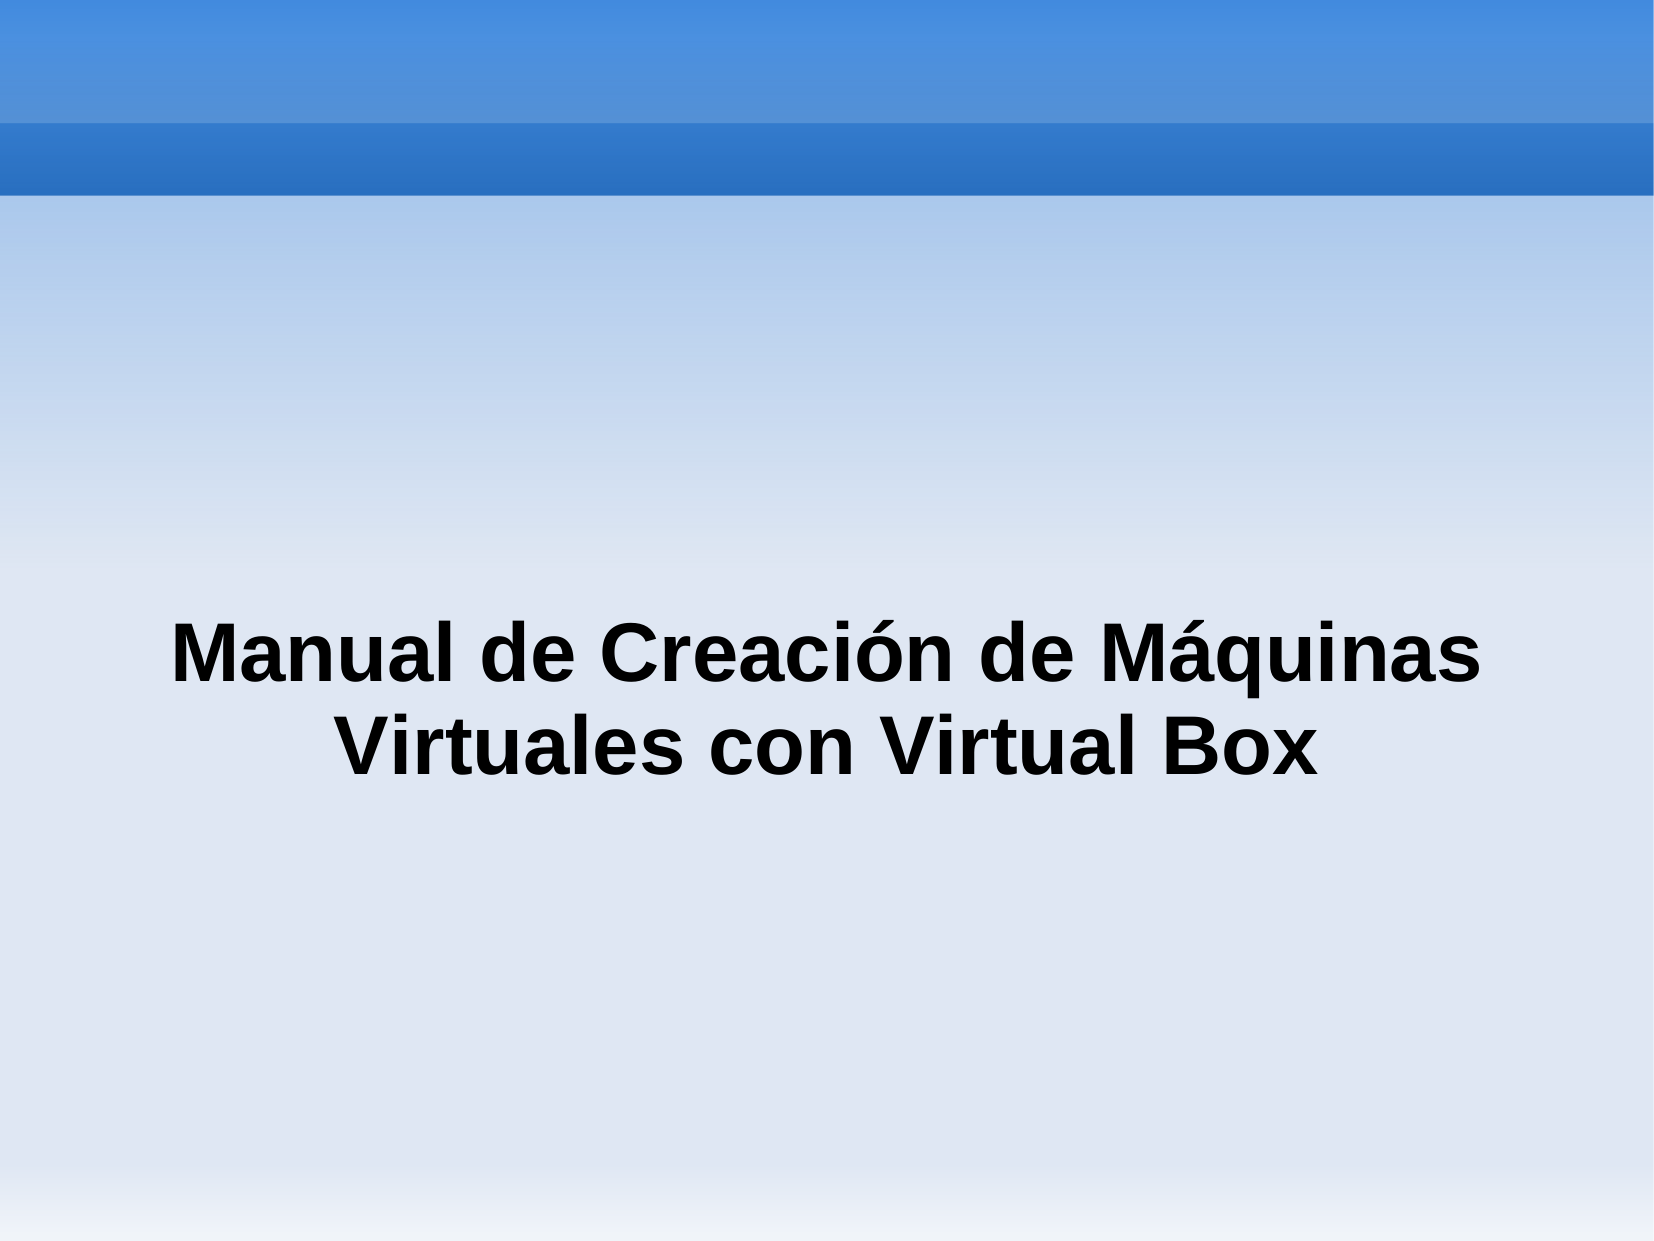

#
Manual de Creación de Máquinas Virtuales con Virtual Box